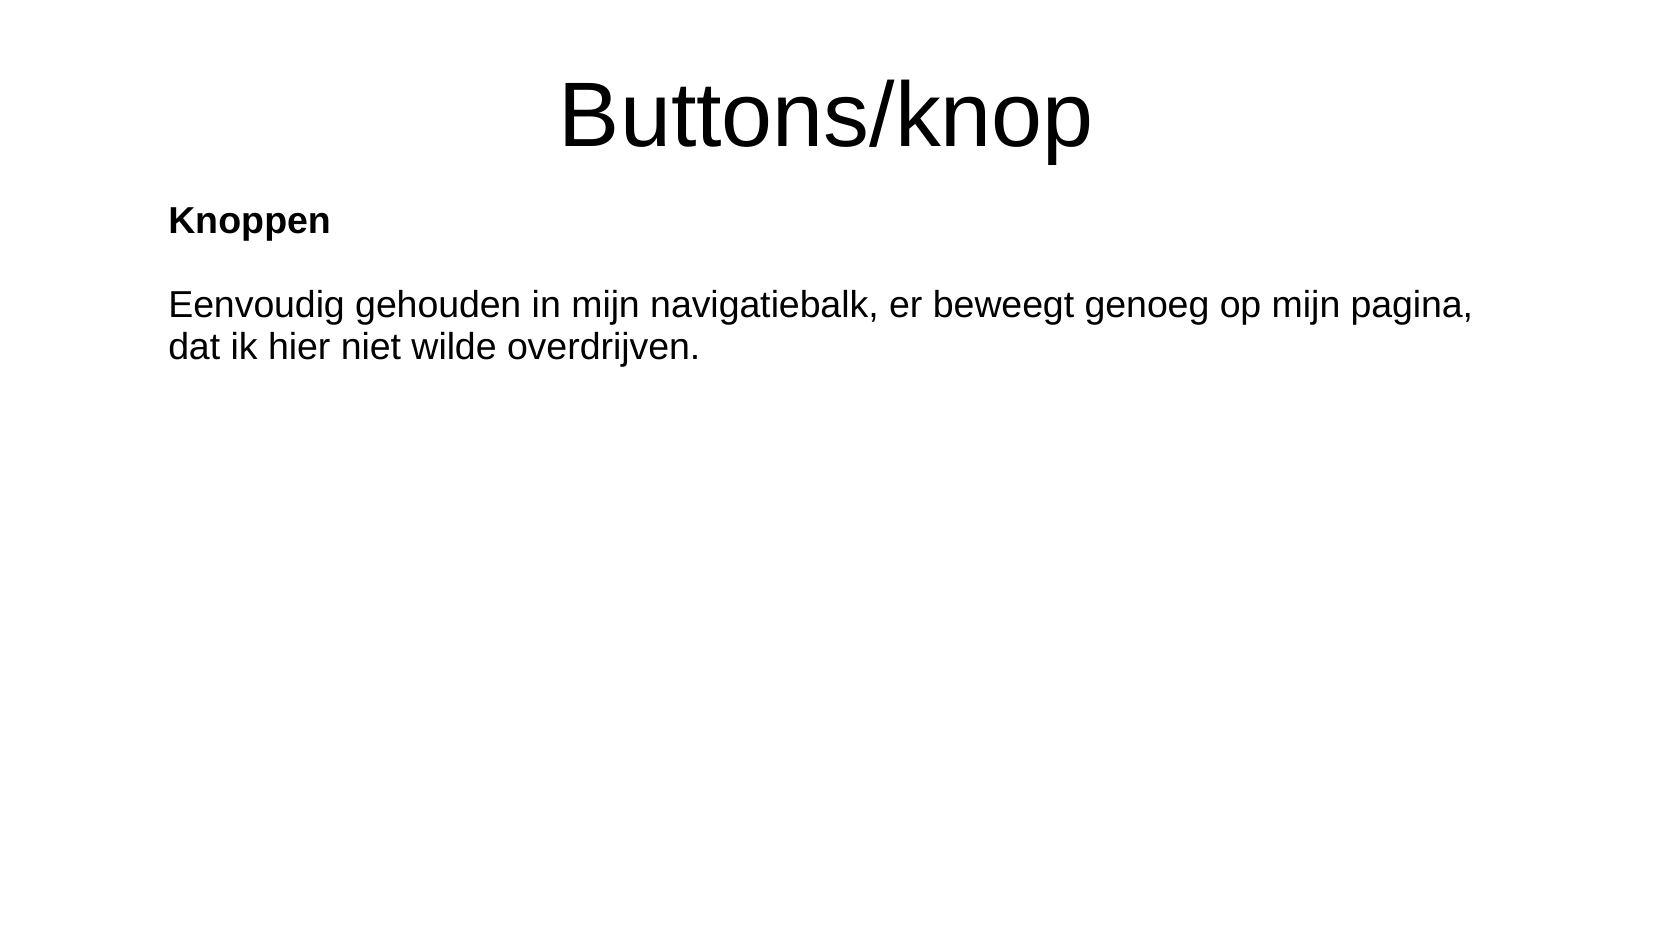

# Buttons/knop
Knoppen
Eenvoudig gehouden in mijn navigatiebalk, er beweegt genoeg op mijn pagina, dat ik hier niet wilde overdrijven.